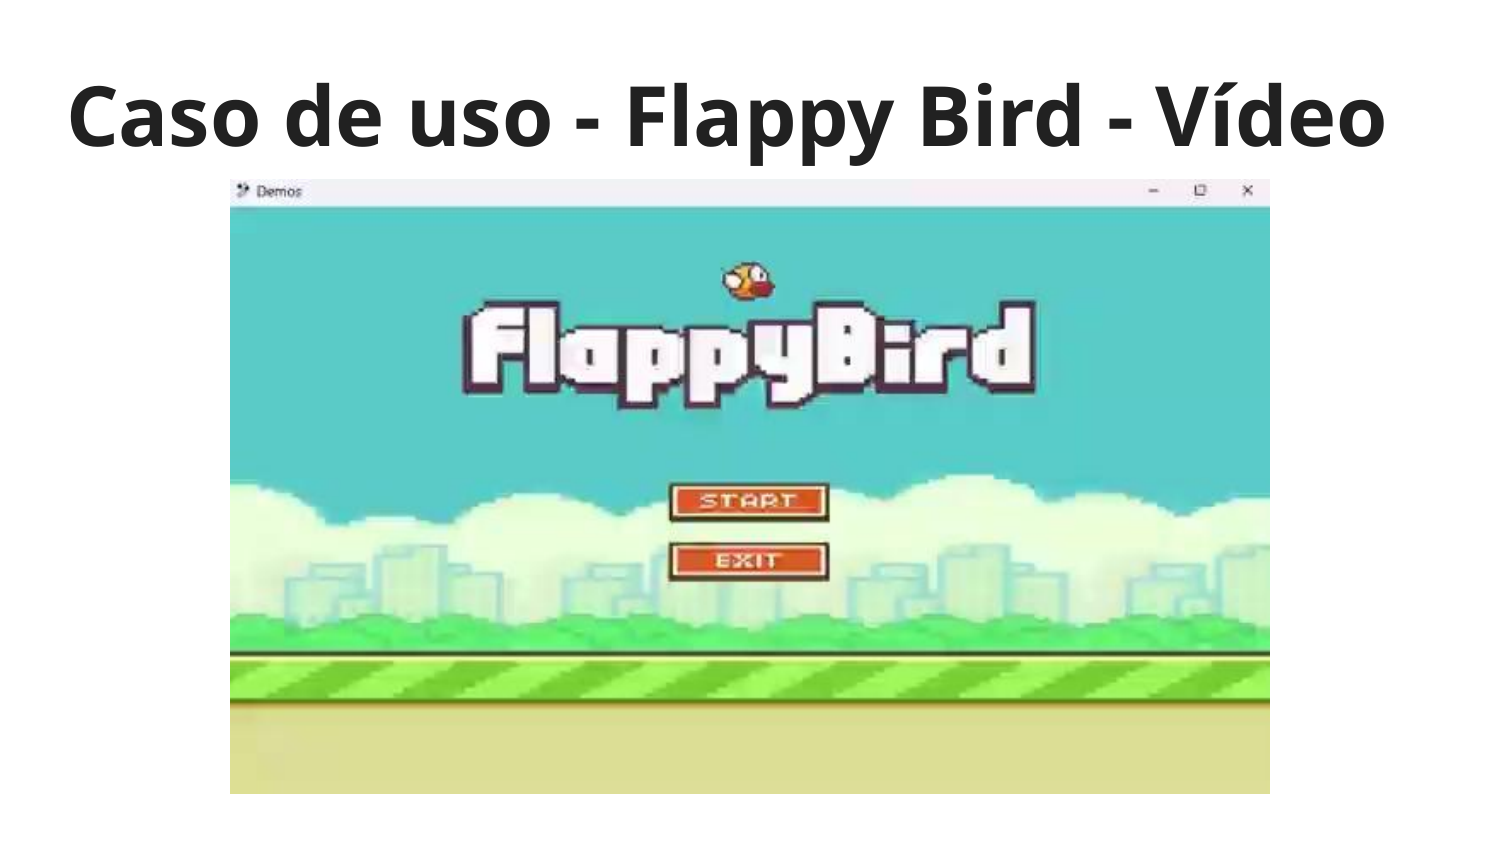

# Caso de uso - Flappy Bird - Vídeo